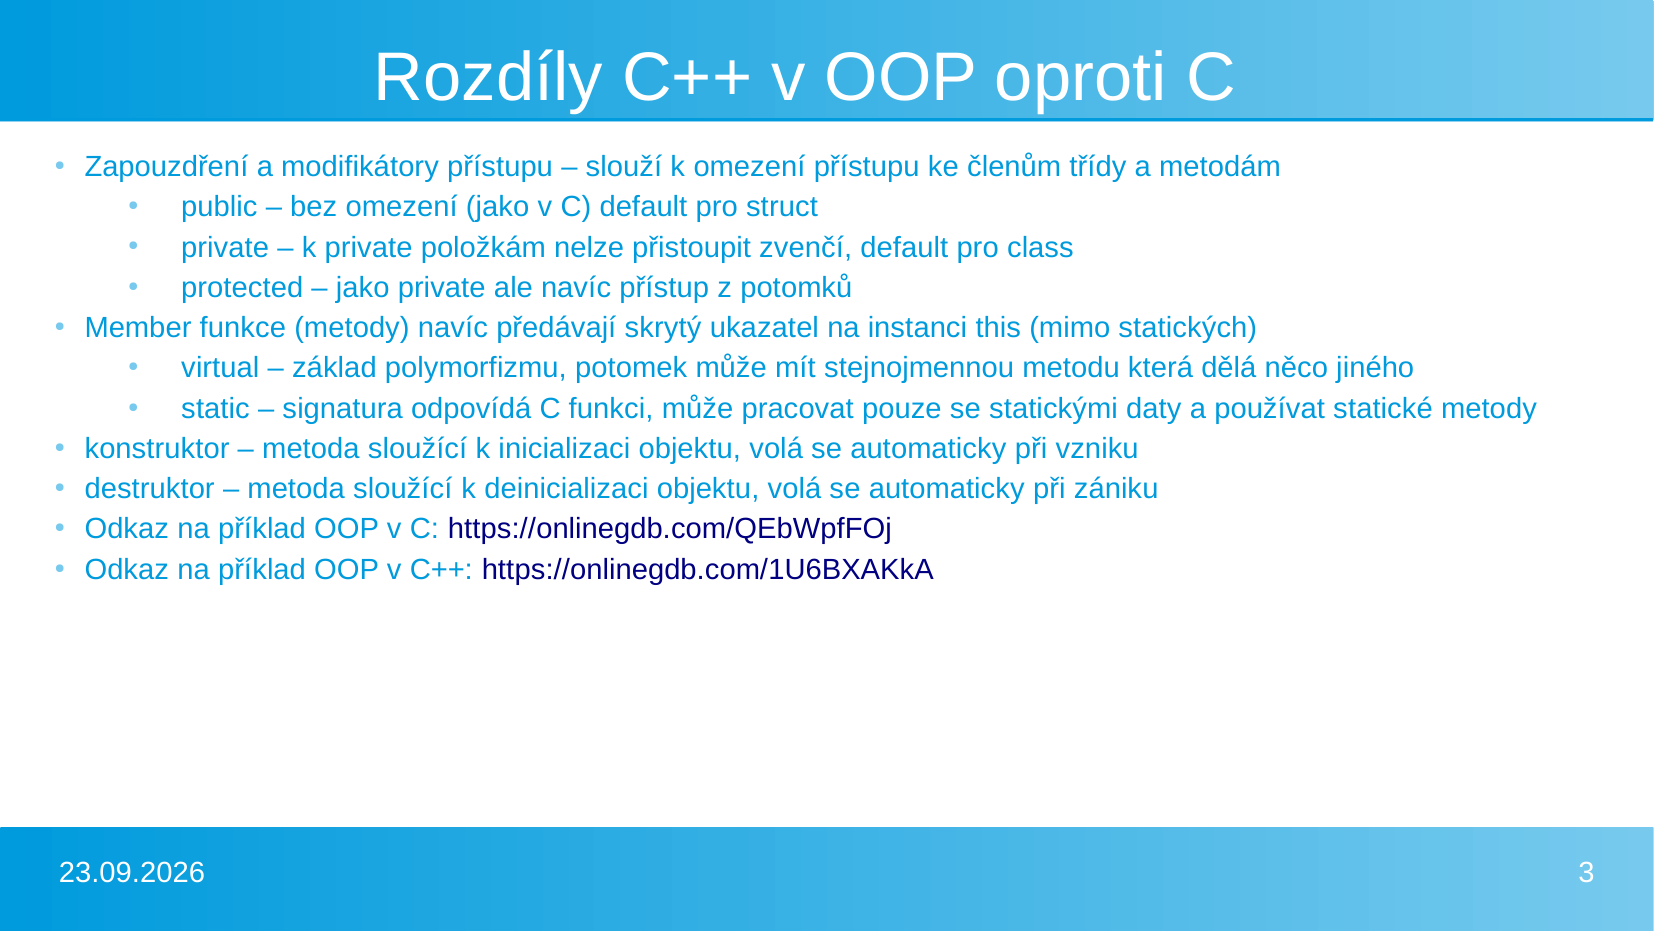

# Rozdíly C++ v OOP oproti C
Zapouzdření a modifikátory přístupu – slouží k omezení přístupu ke členům třídy a metodám
public – bez omezení (jako v C) default pro struct
private – k private položkám nelze přistoupit zvenčí, default pro class
protected – jako private ale navíc přístup z potomků
Member funkce (metody) navíc předávají skrytý ukazatel na instanci this (mimo statických)
virtual – základ polymorfizmu, potomek může mít stejnojmennou metodu která dělá něco jiného
static – signatura odpovídá C funkci, může pracovat pouze se statickými daty a používat statické metody
konstruktor – metoda sloužící k inicializaci objektu, volá se automaticky při vzniku
destruktor – metoda sloužící k deinicializaci objektu, volá se automaticky při zániku
Odkaz na příklad OOP v C: https://onlinegdb.com/QEbWpfFOj
Odkaz na příklad OOP v C++: https://onlinegdb.com/1U6BXAKkA
3